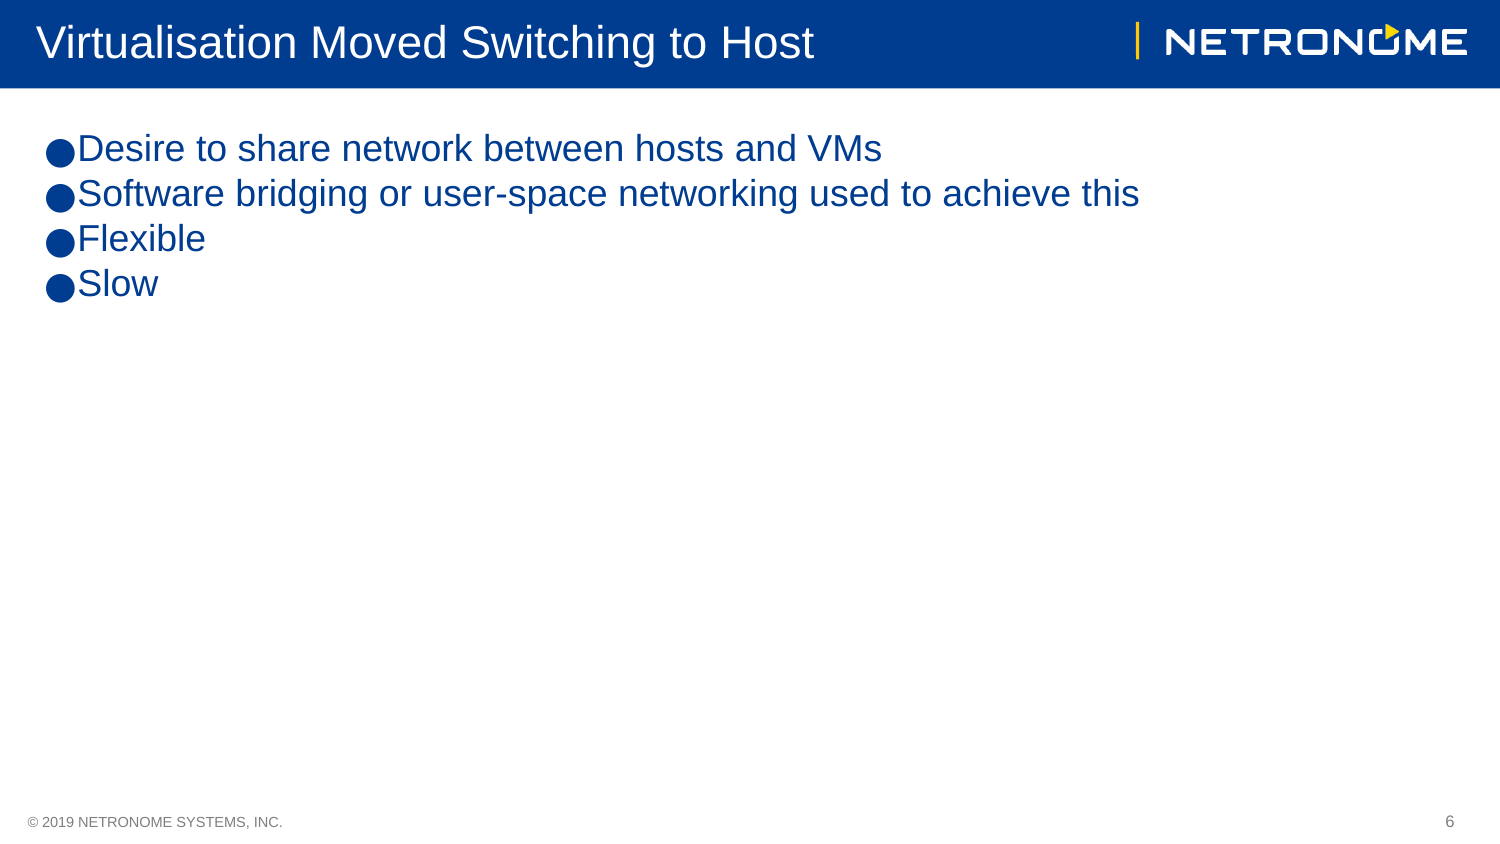

# Virtualisation Moved Switching to Host
Desire to share network between hosts and VMs
Software bridging or user-space networking used to achieve this
Flexible
Slow